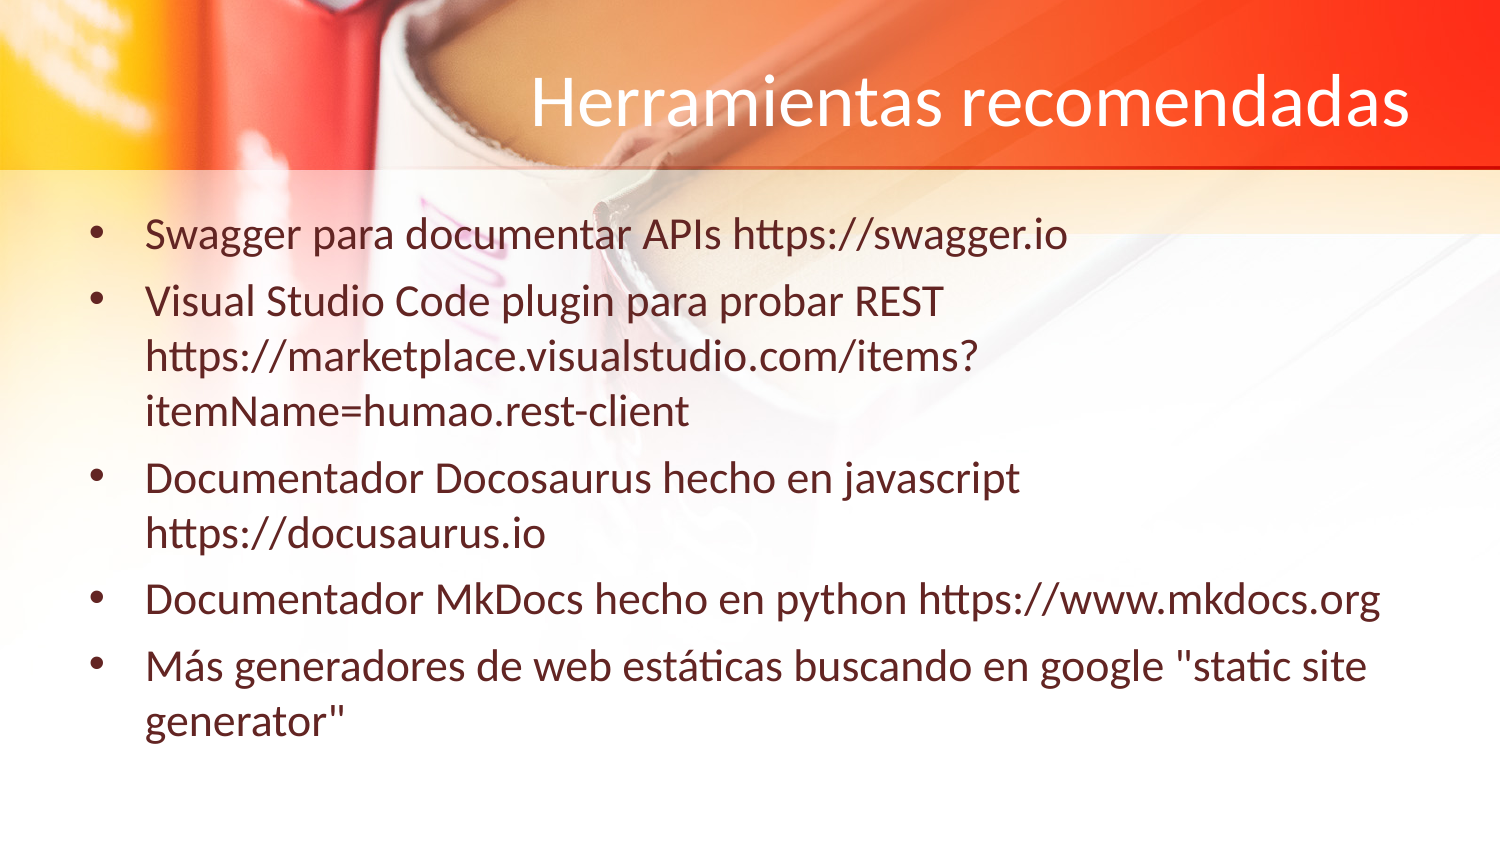

# Herramientas recomendadas
Swagger para documentar APIs https://swagger.io
Visual Studio Code plugin para probar REST https://marketplace.visualstudio.com/items?itemName=humao.rest-client
Documentador Docosaurus hecho en javascript https://docusaurus.io
Documentador MkDocs hecho en python https://www.mkdocs.org
Más generadores de web estáticas buscando en google "static site generator"